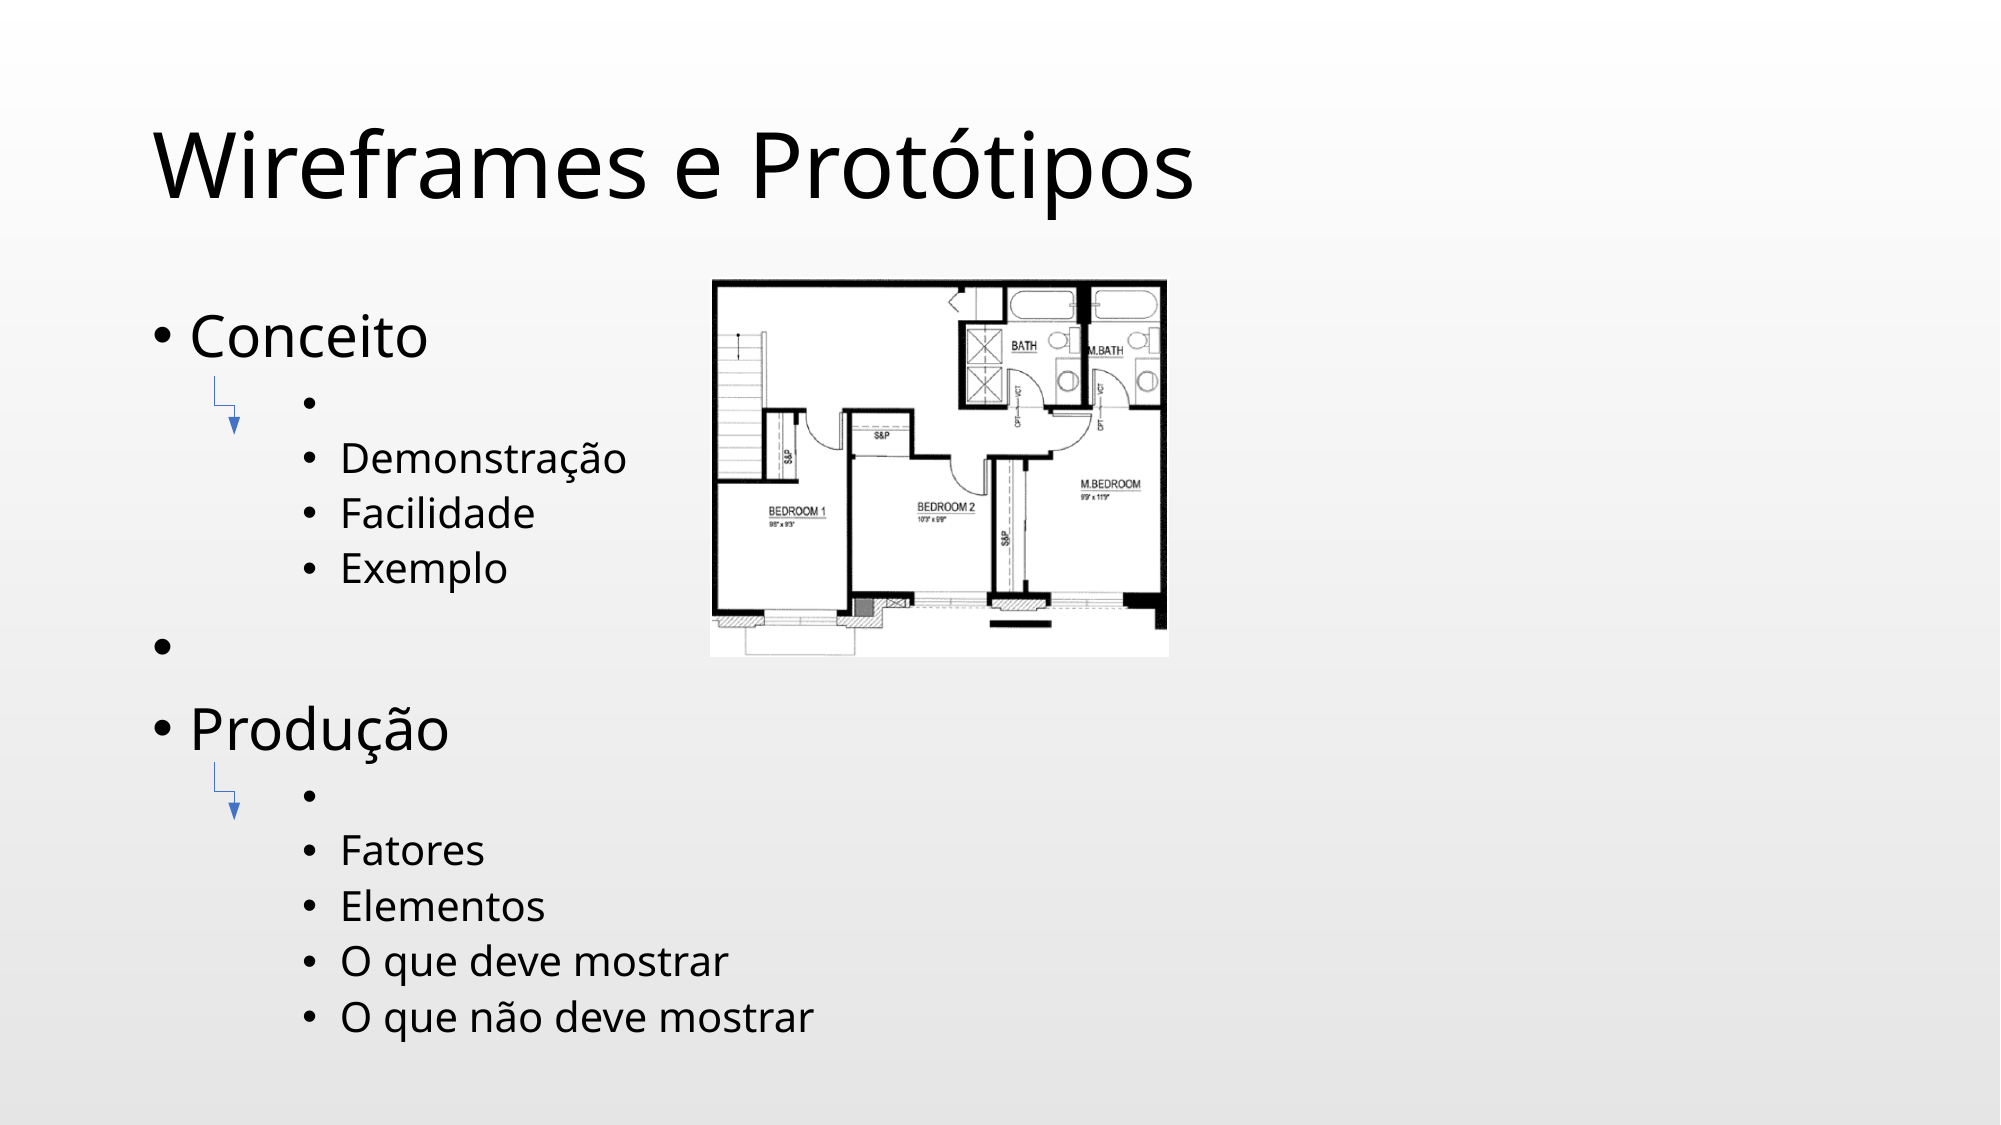

# Wireframes e Protótipos
Conceito
Demonstração
Facilidade
Exemplo
Produção
Fatores
Elementos
O que deve mostrar
O que não deve mostrar